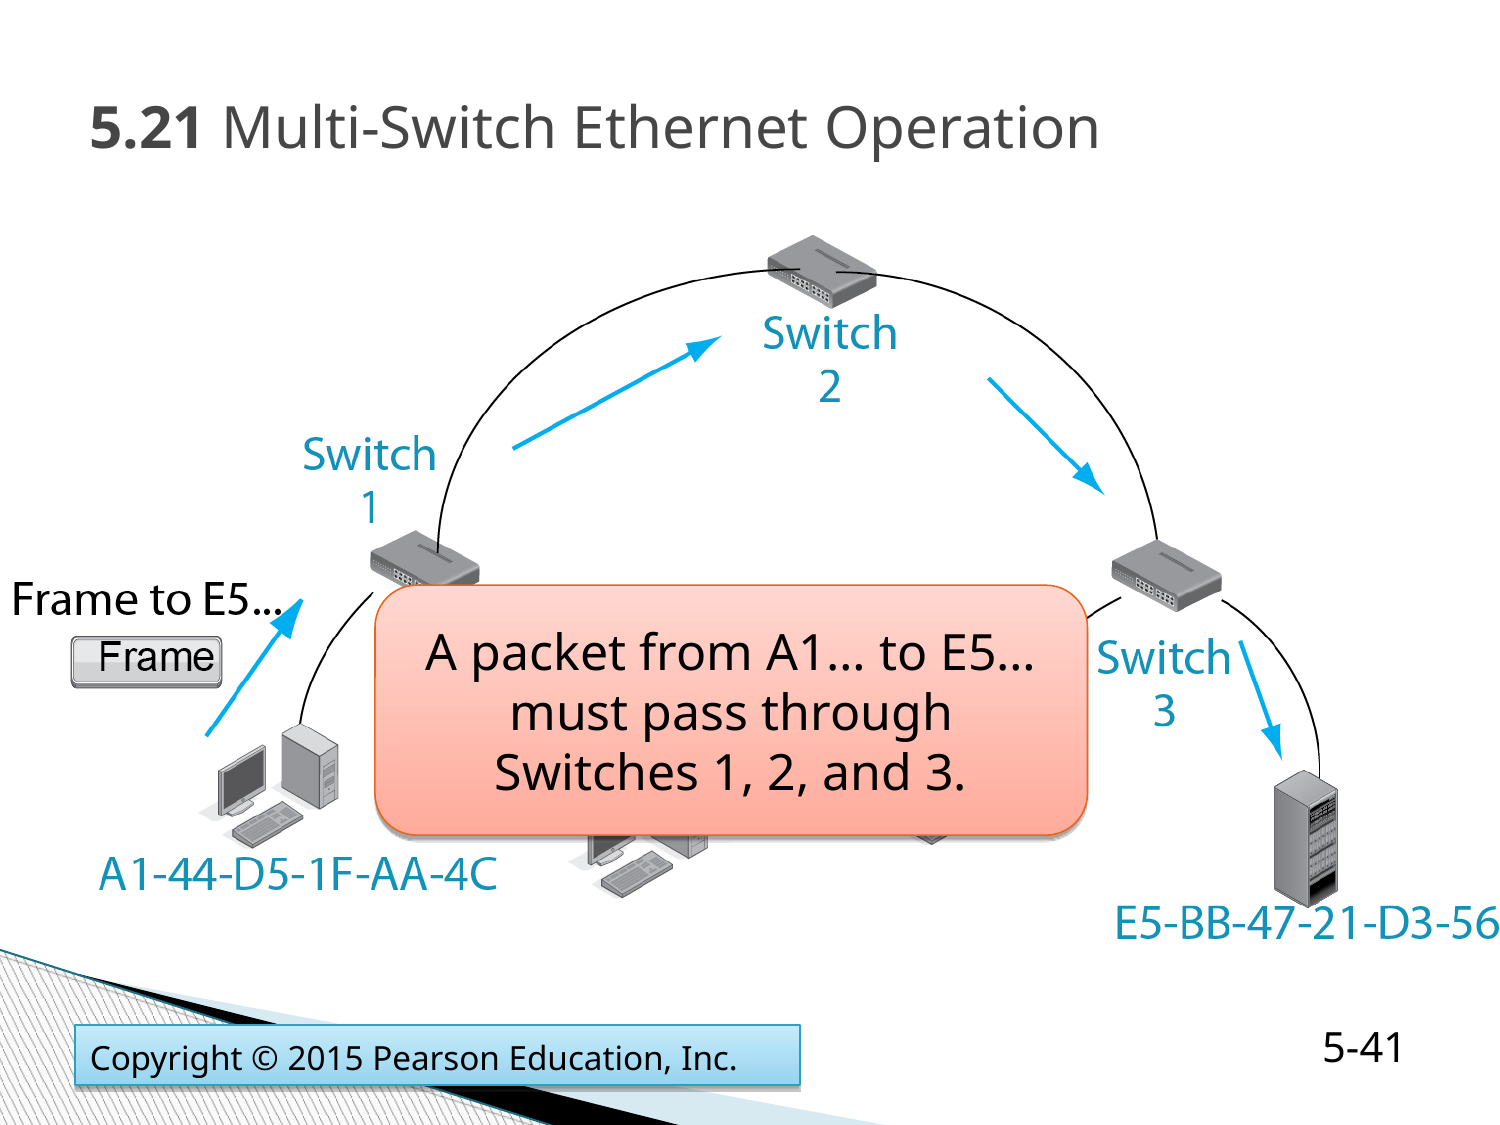

# 5.21 Multi-Switch Ethernet Operation
A packet from A1… to E5… must pass through Switches 1, 2, and 3.
Copyright © 2015 Pearson Education, Inc.